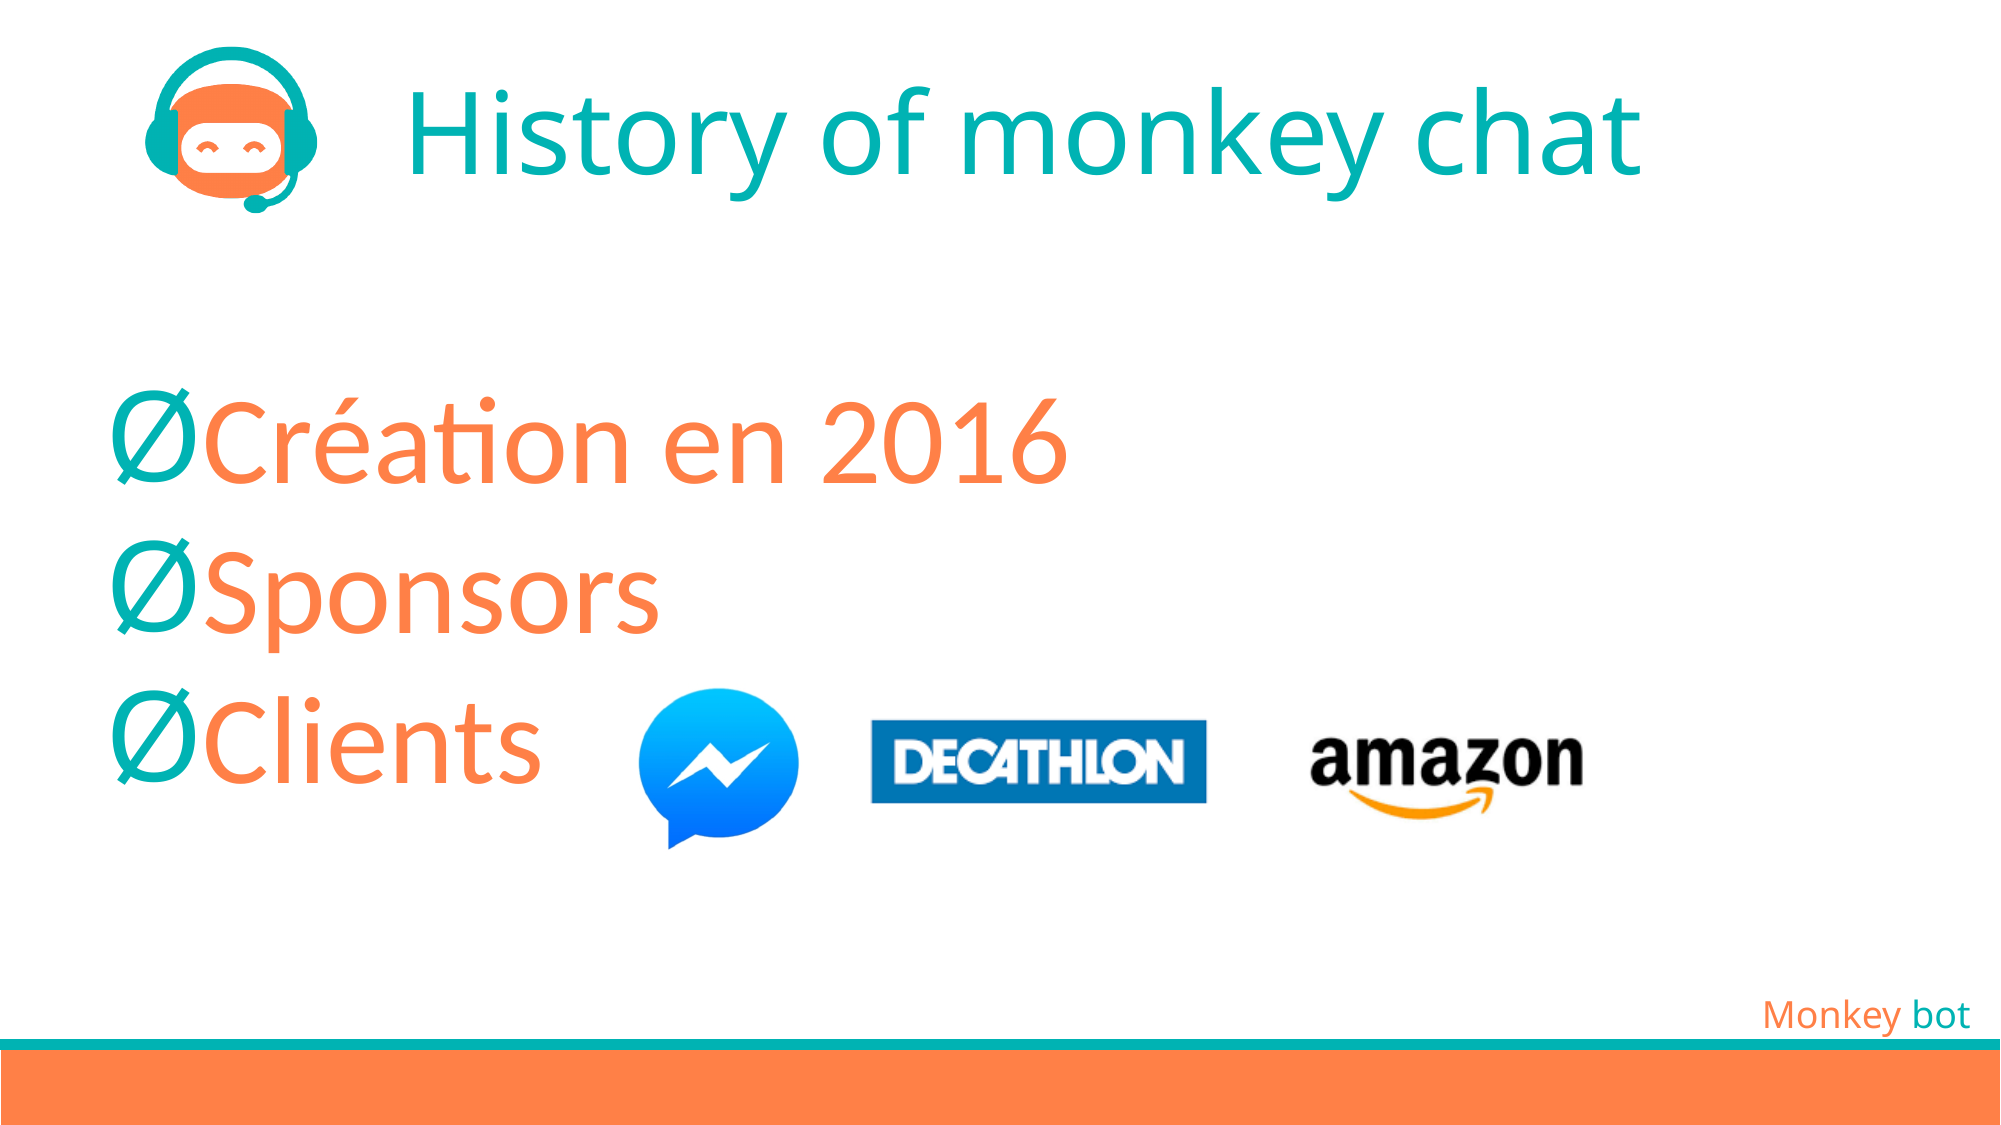

History of monkey chat
Création en 2016
Sponsors
Clients
Monkey bot